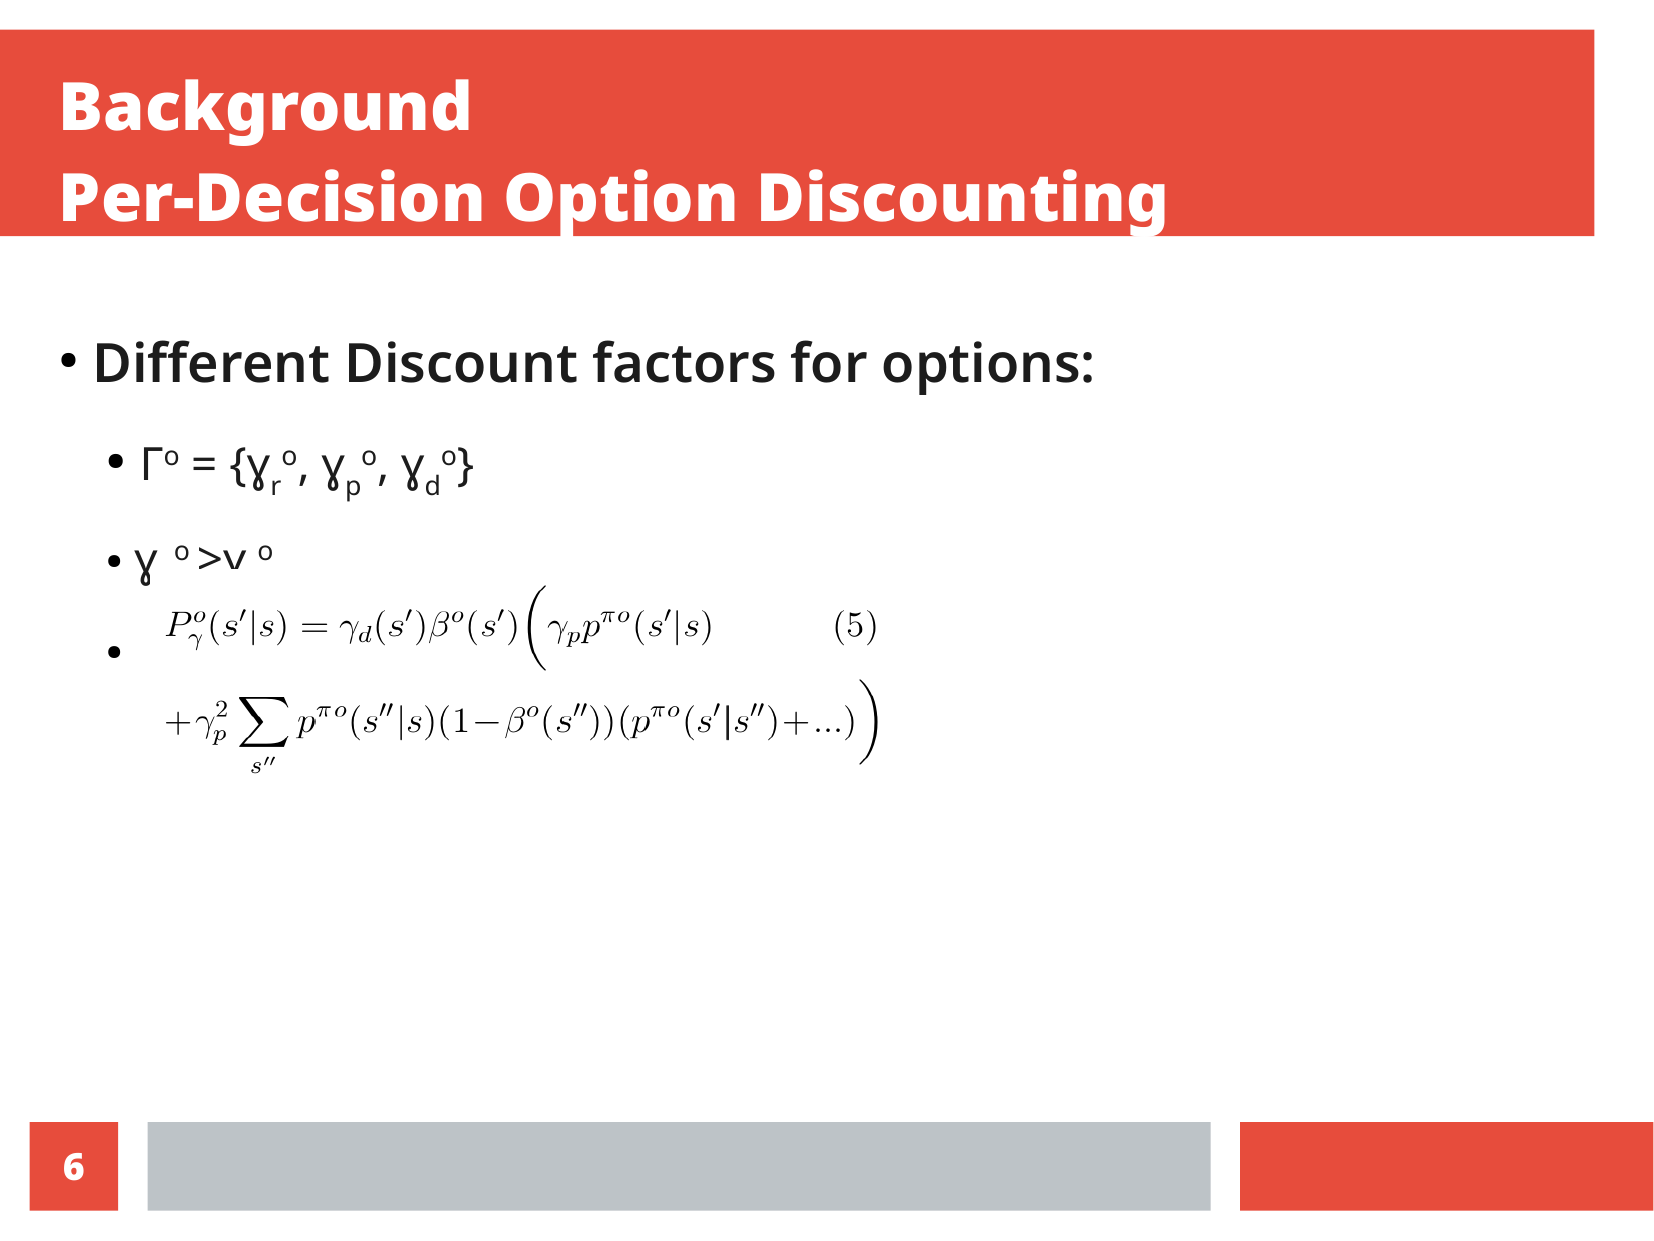

# Background Per-Decision Option Discounting
 Different Discount factors for options:
 Γo = {ɣro, ɣpo, ɣdo}
 ɣpo >ɣro
6